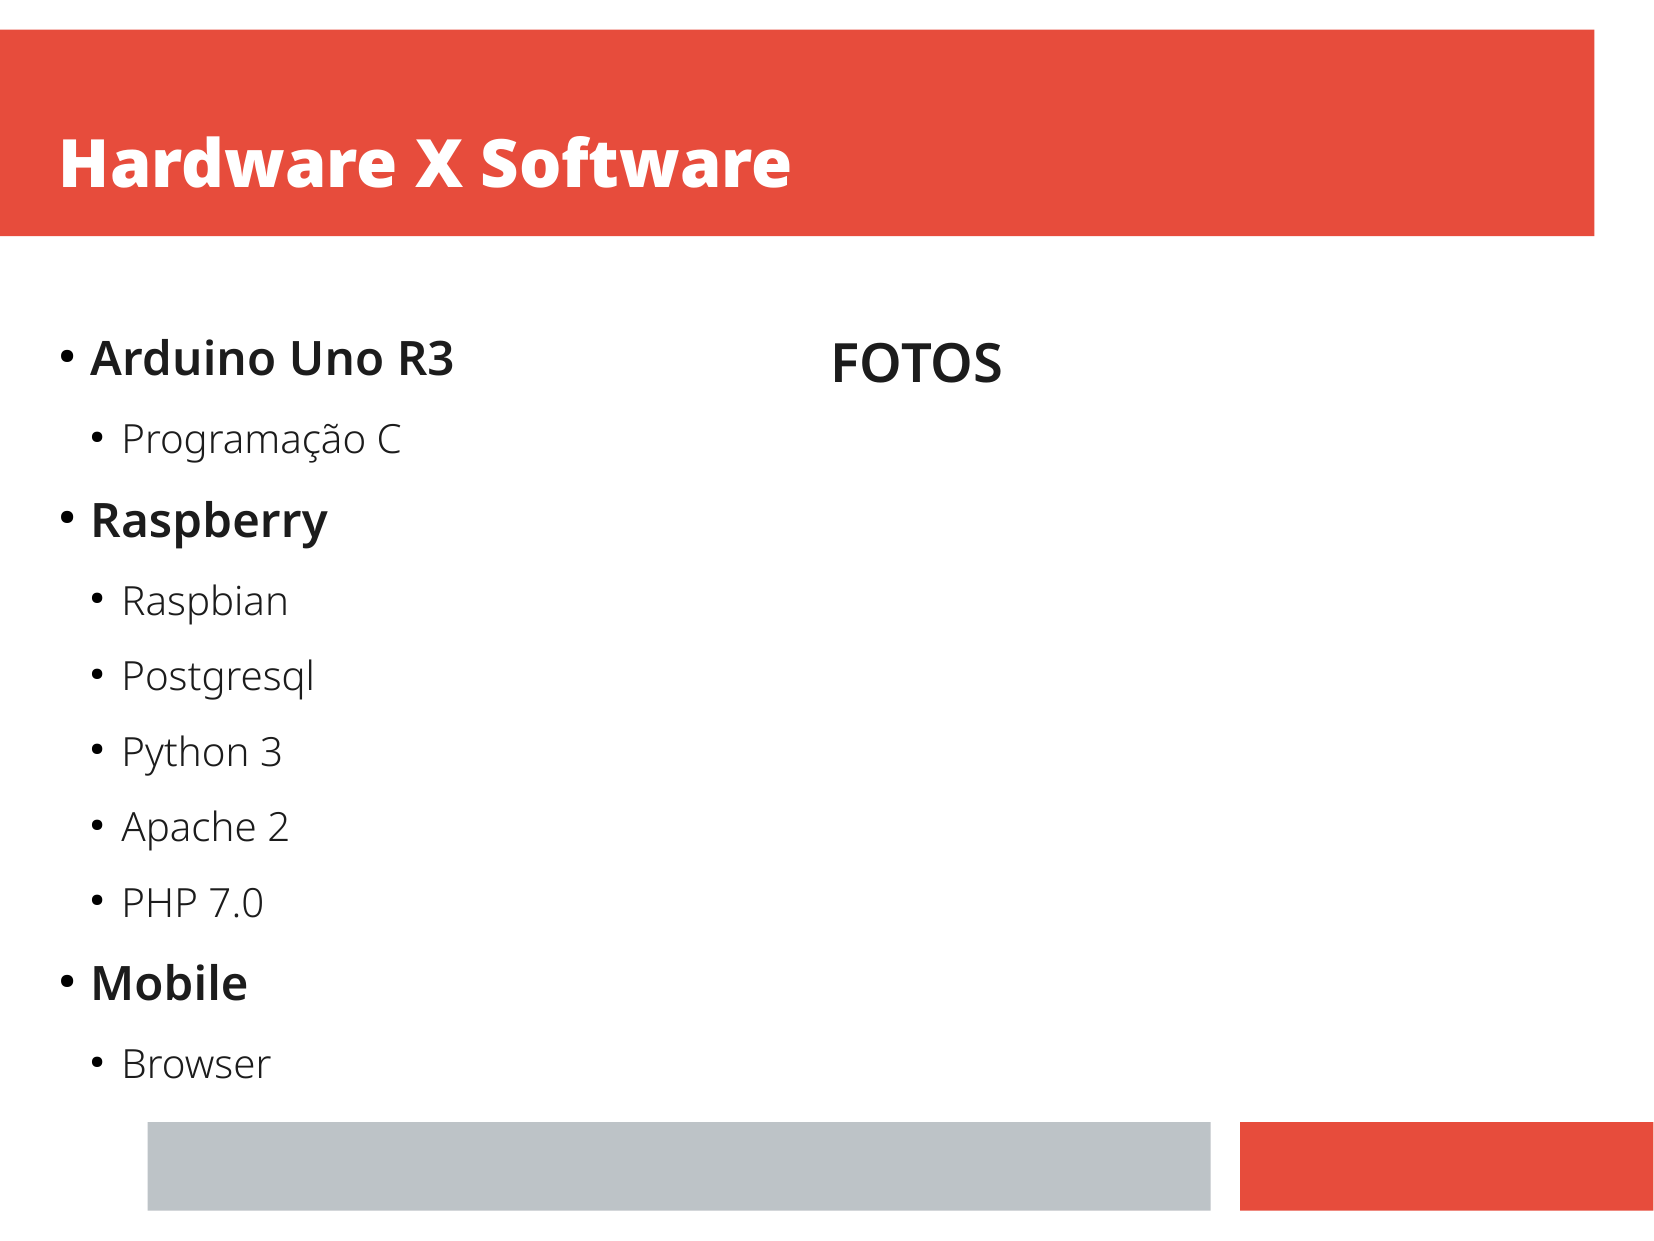

# Hardware X Software
Arduino Uno R3
Programação C
Raspberry
Raspbian
Postgresql
Python 3
Apache 2
PHP 7.0
Mobile
Browser
FOTOS